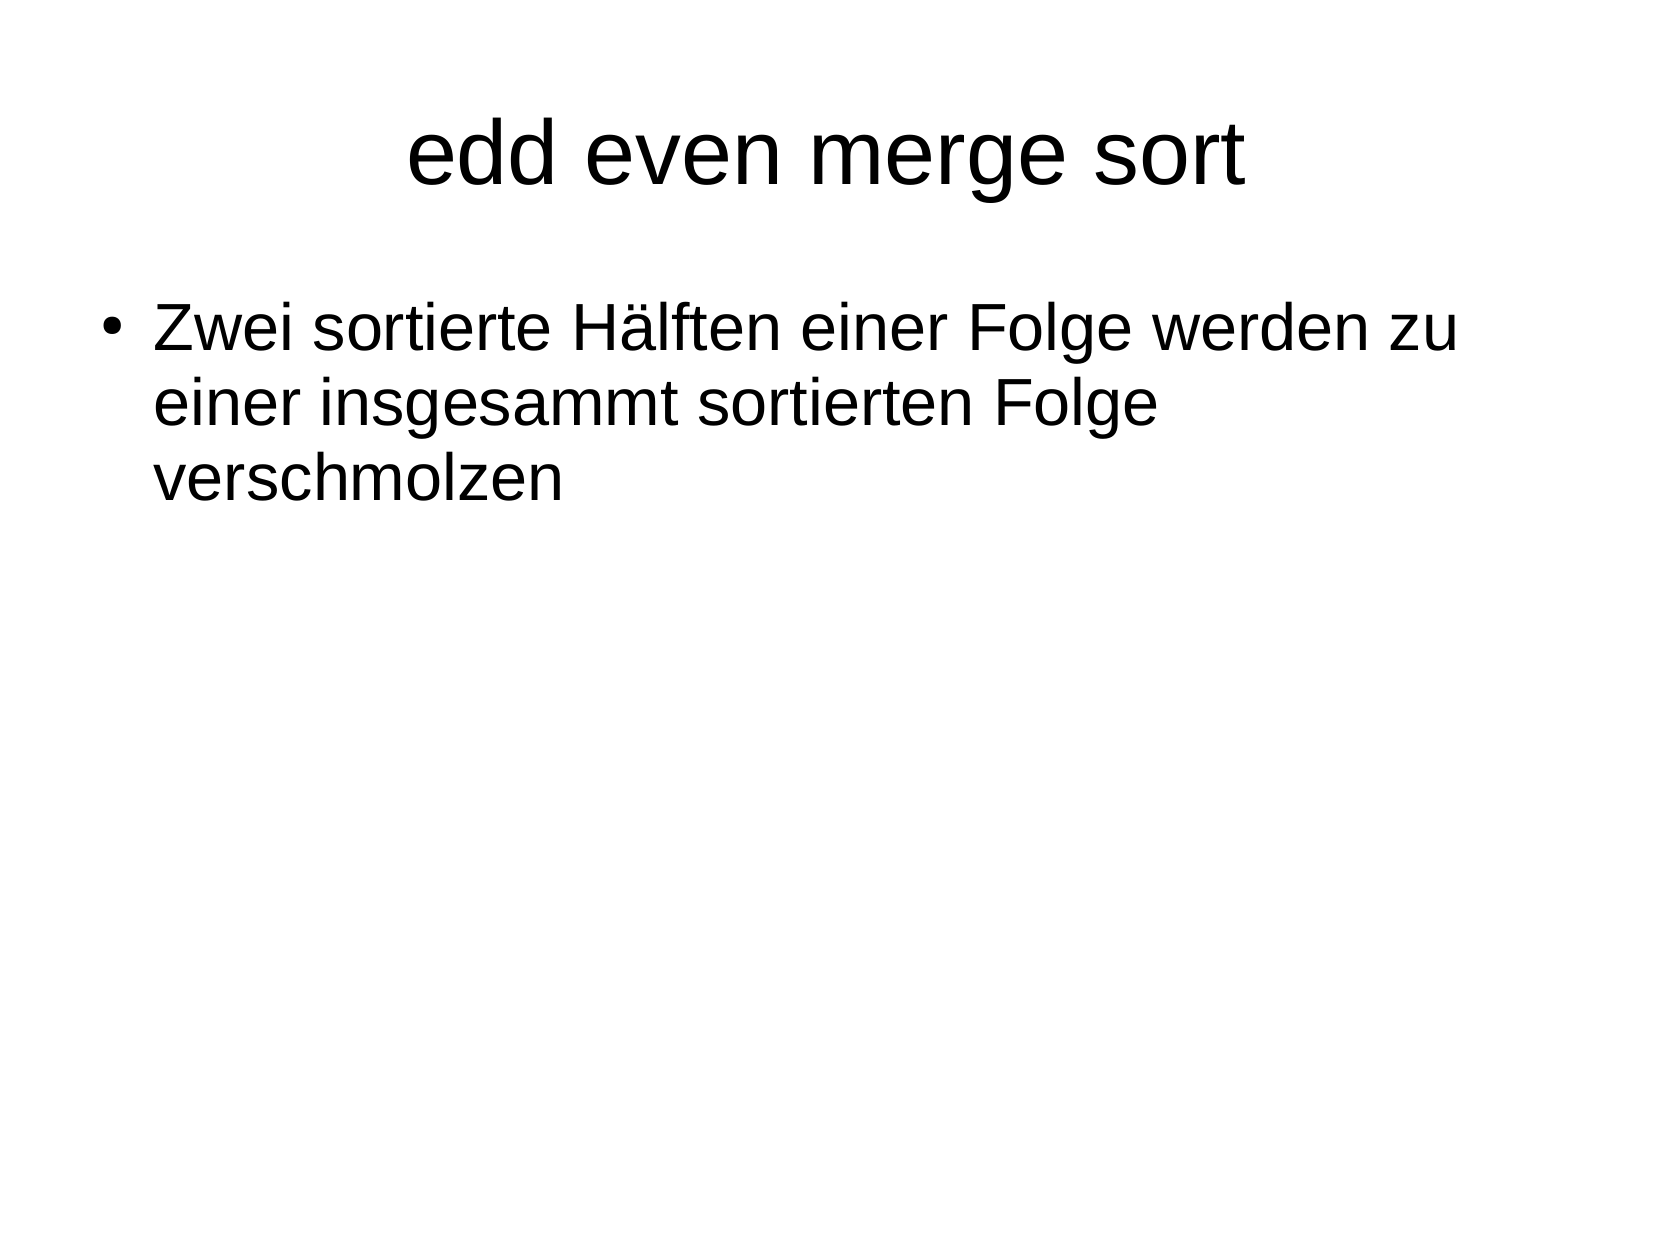

# edd even merge sort
Zwei sortierte Hälften einer Folge werden zu einer insgesammt sortierten Folge verschmolzen